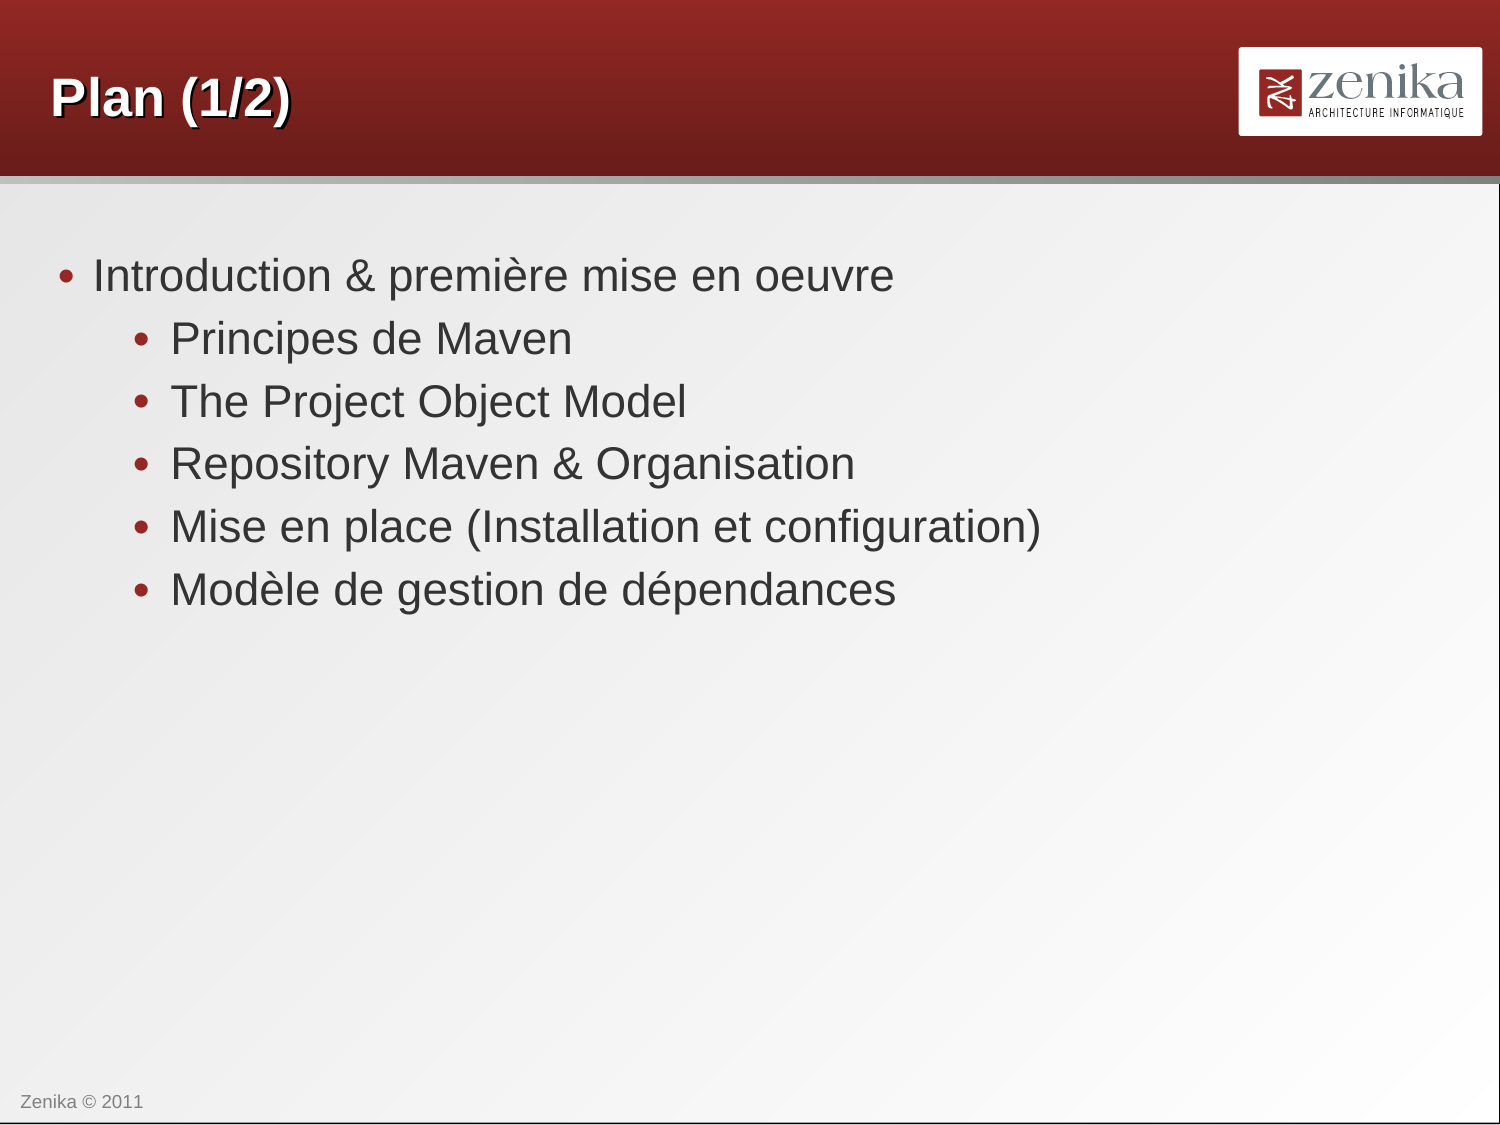

# Plan (1/2)
Introduction & première mise en oeuvre
Principes de Maven
The Project Object Model
Repository Maven & Organisation
Mise en place (Installation et configuration)
Modèle de gestion de dépendances